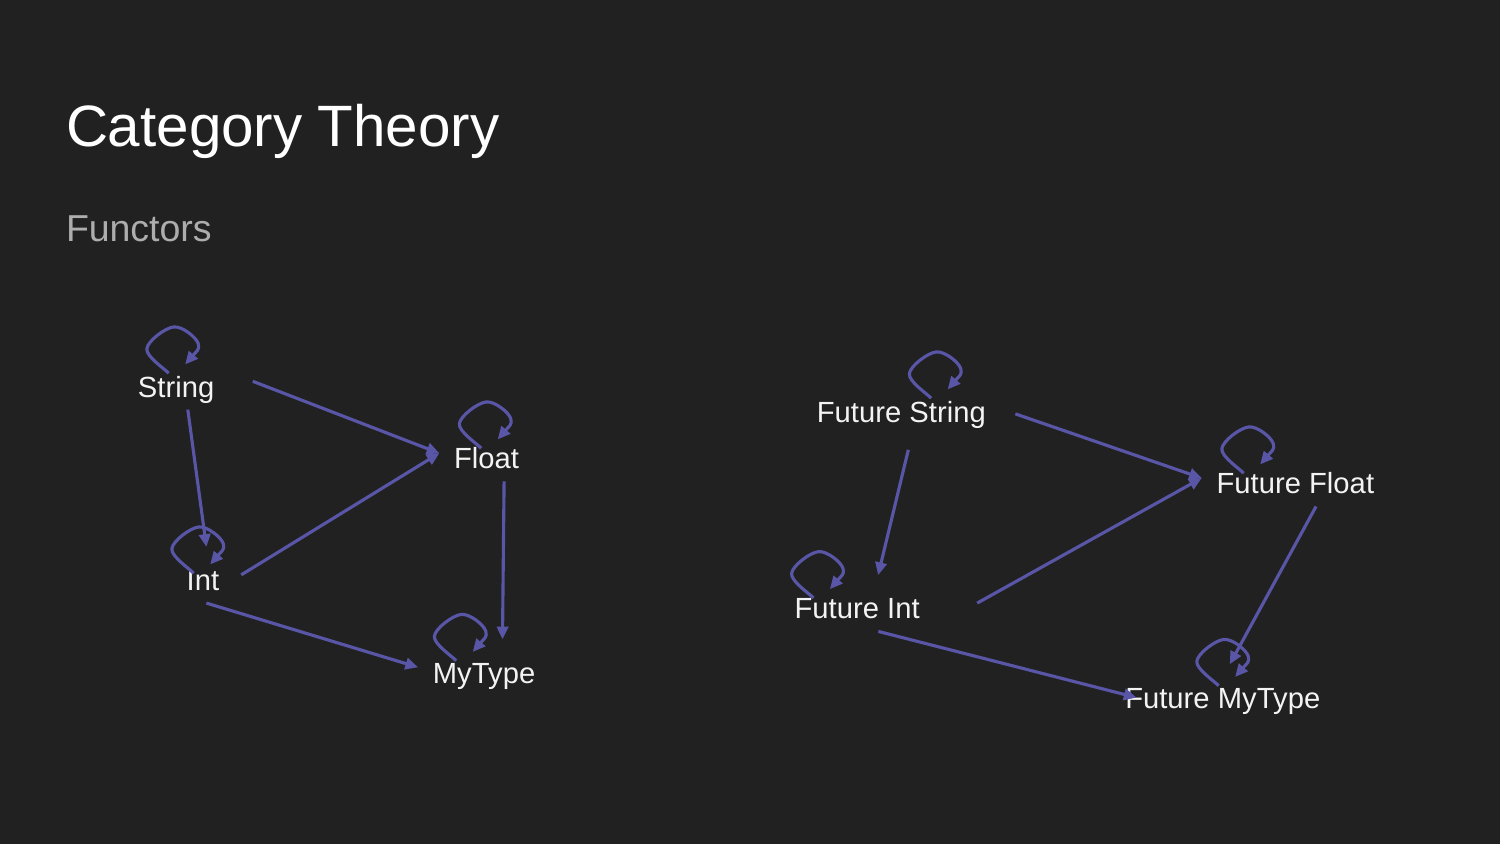

# Category Theory
Functors
String
Future String
Float
Future Float
Int
Future Int
MyType
Future MyType